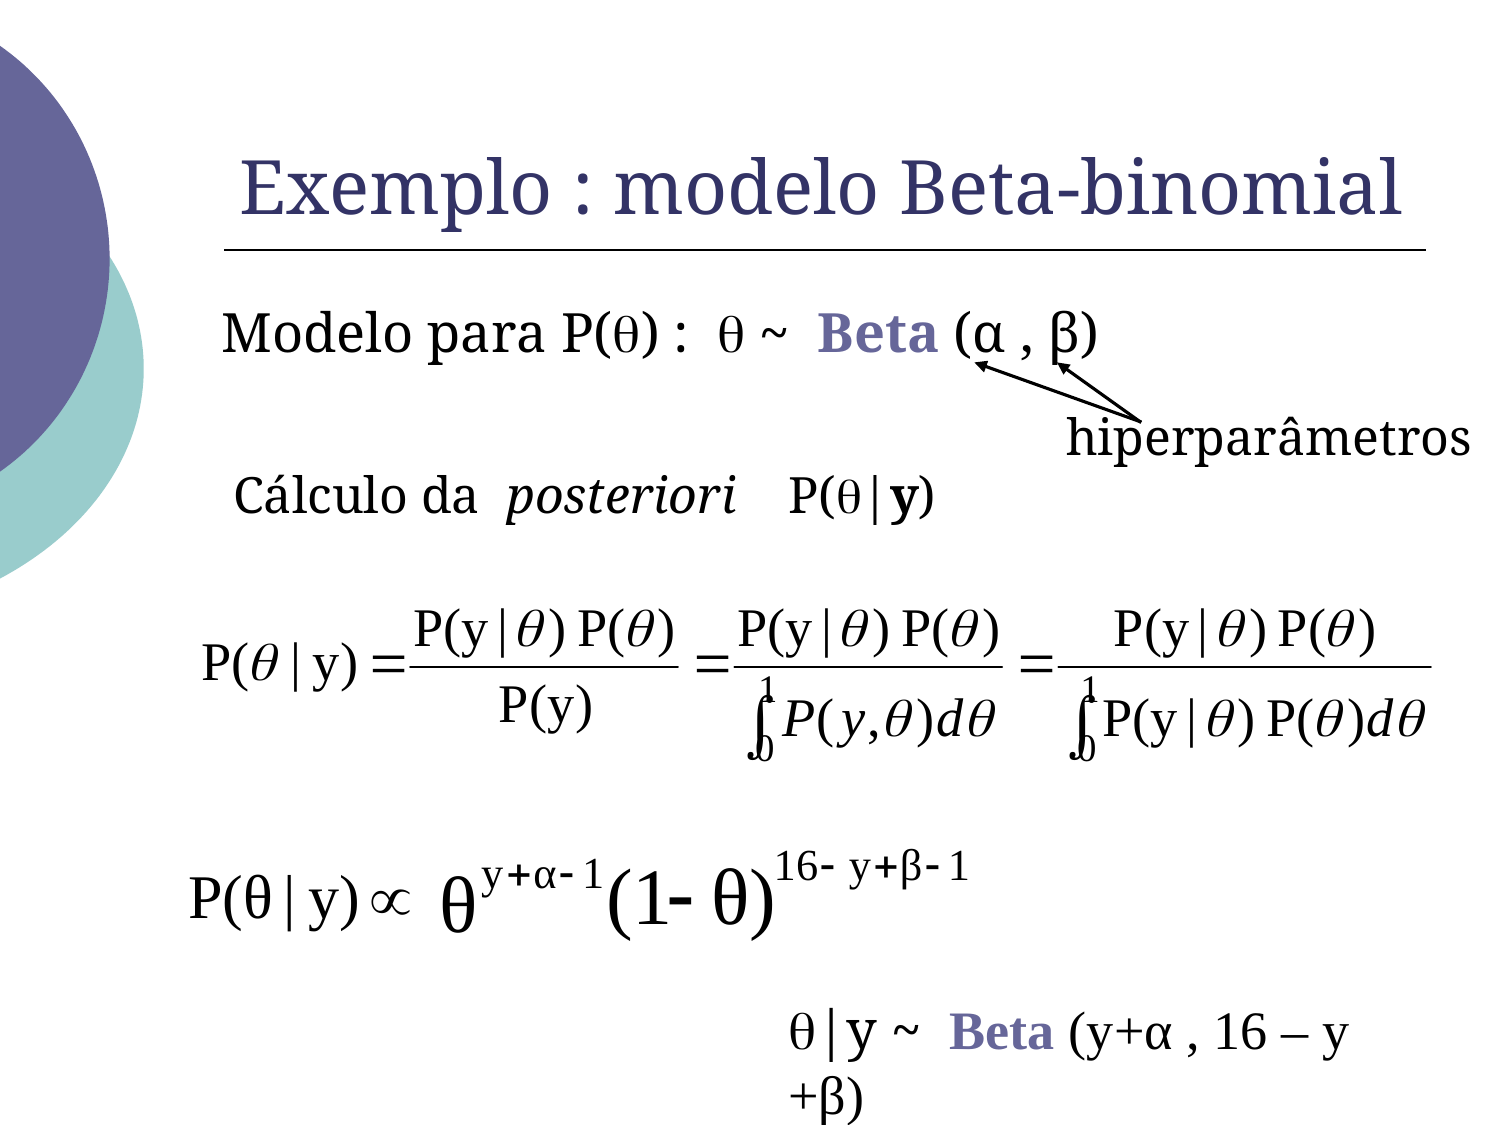

# Exemplo : modelo Beta-binomial
Modelo para P() :  ~ Beta (α , β)
hiperparâmetros
Cálculo da posteriori P(|y)
|y ~ Beta (y+α , 16 – y +β)